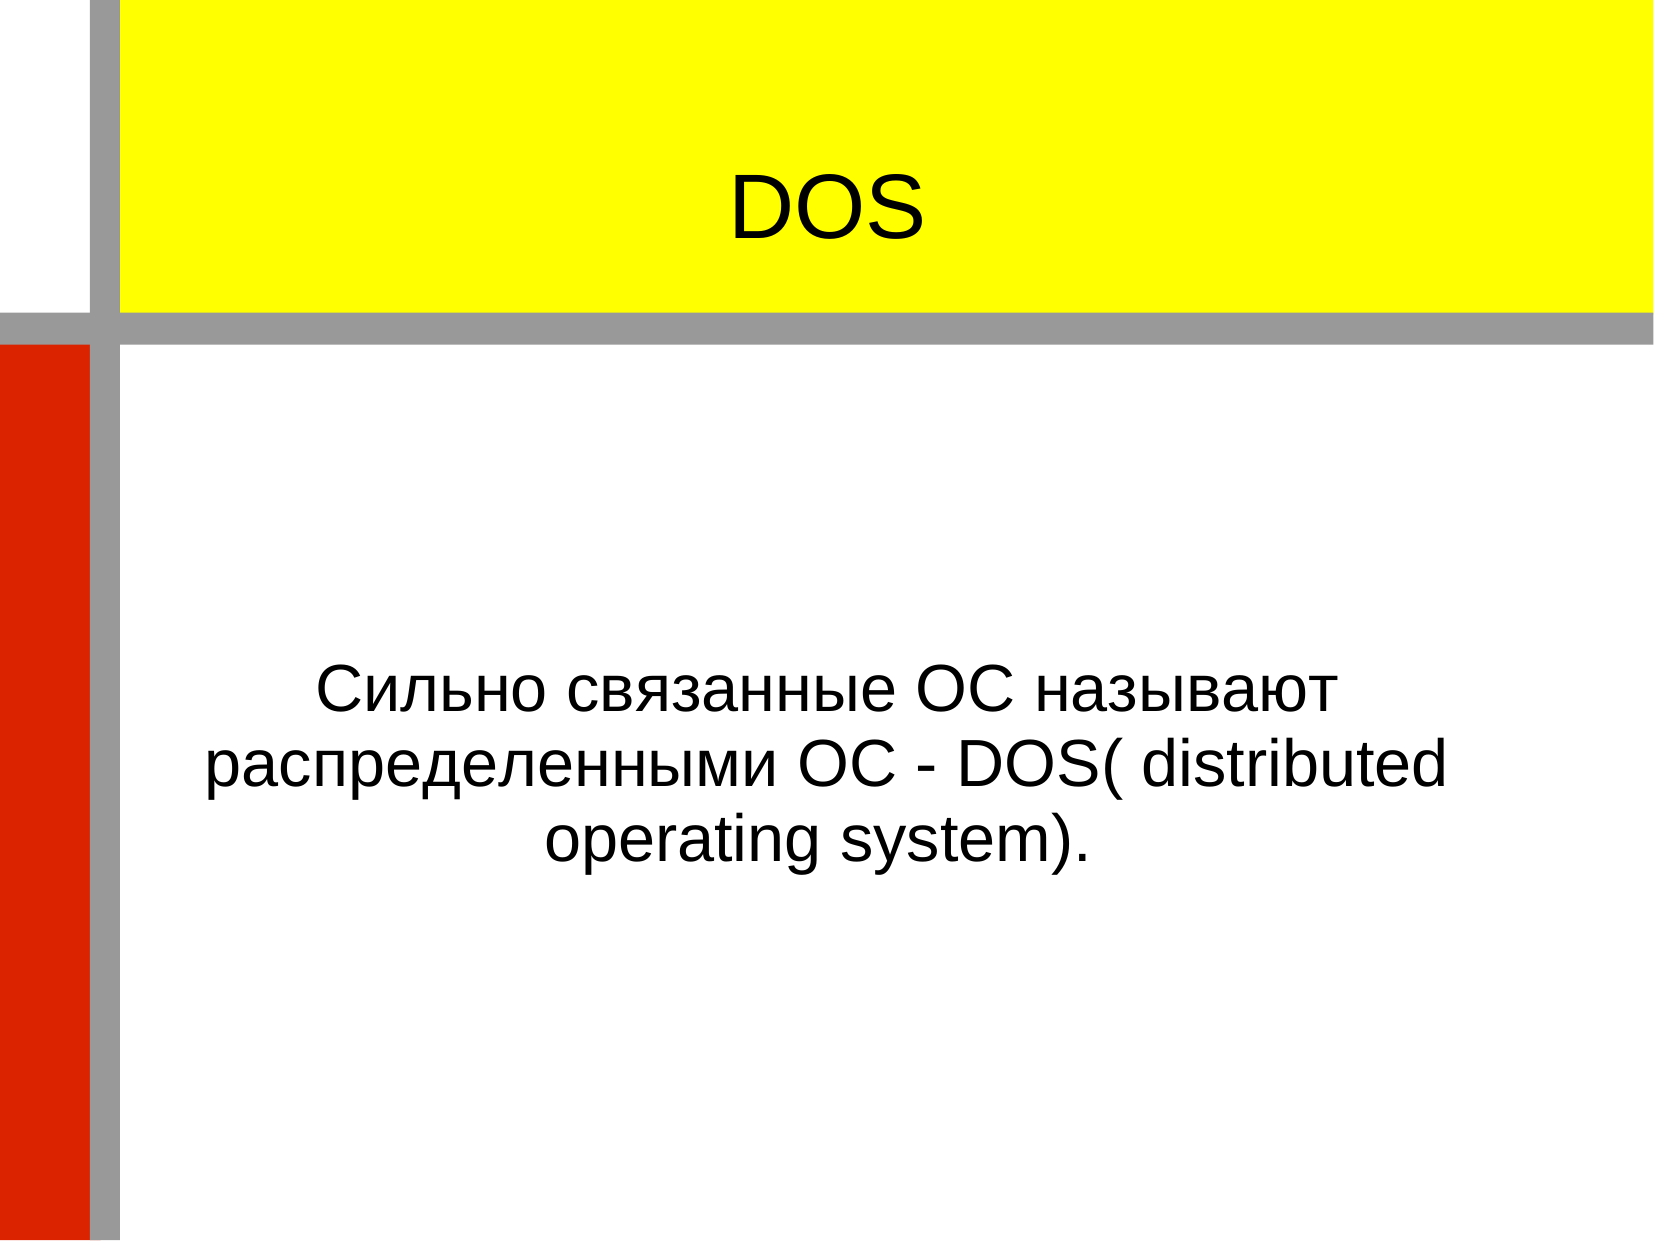

DOS
# Сильно связанные ОС называют распределенными ОС - DOS( distributed operating system).